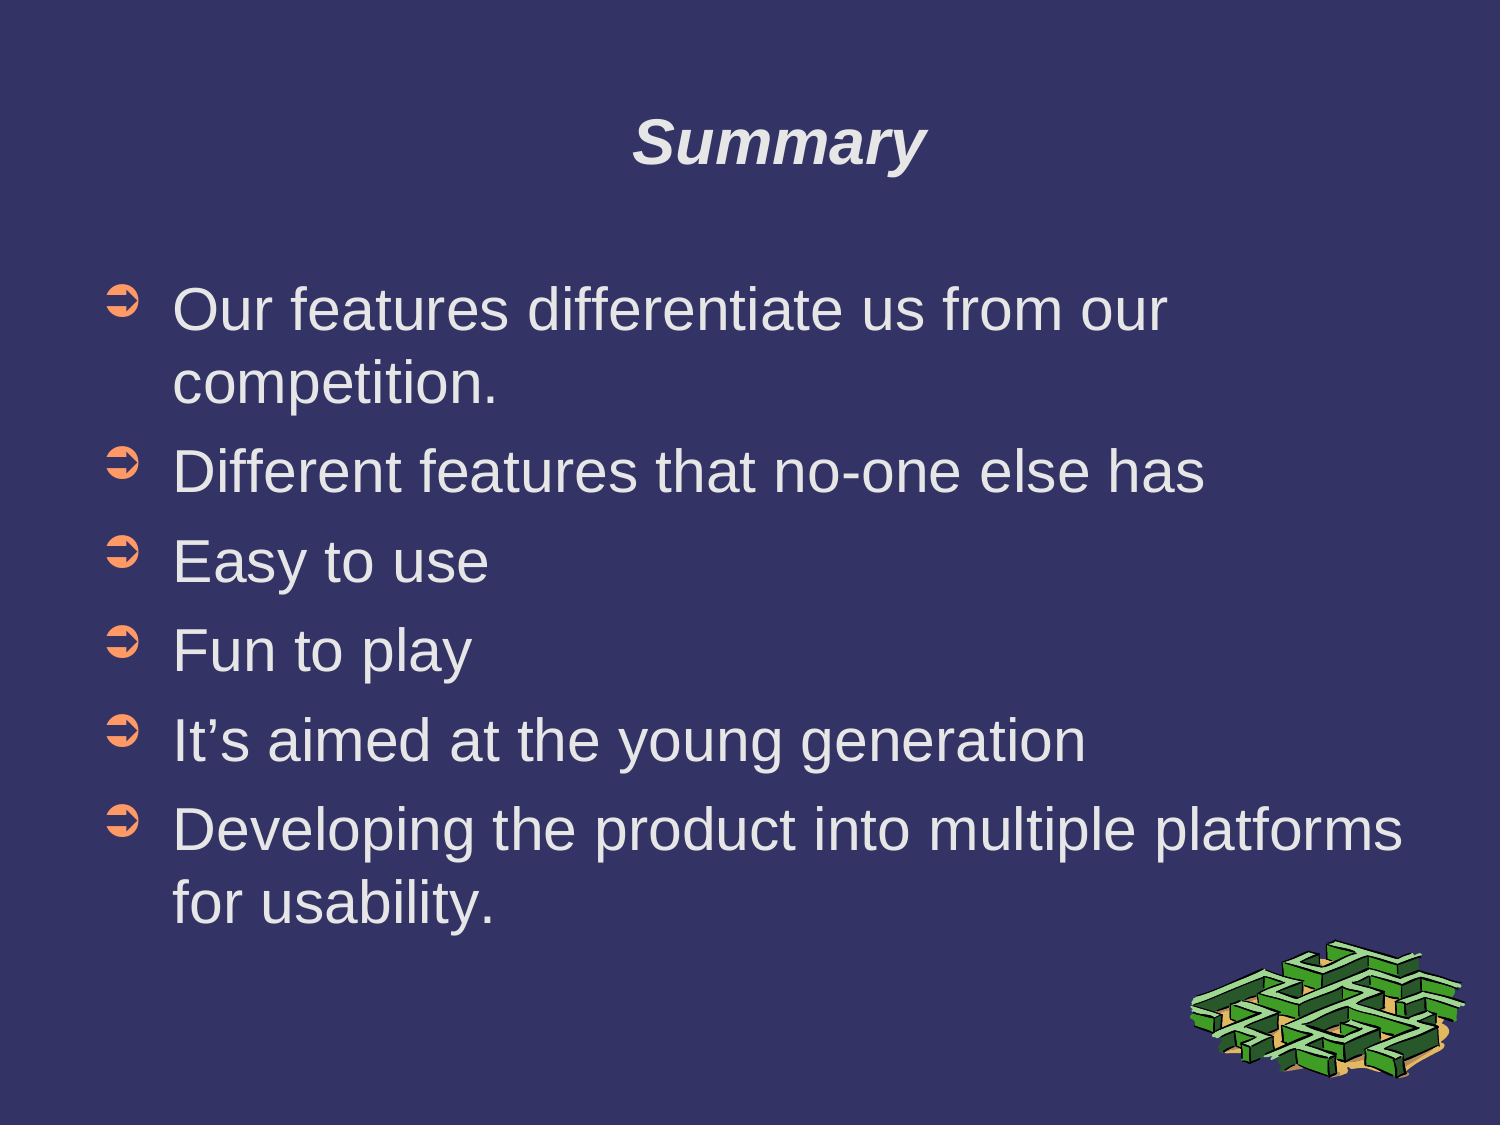

# Summary
Our features differentiate us from our competition.
Different features that no-one else has
Easy to use
Fun to play
It’s aimed at the young generation
Developing the product into multiple platforms for usability.